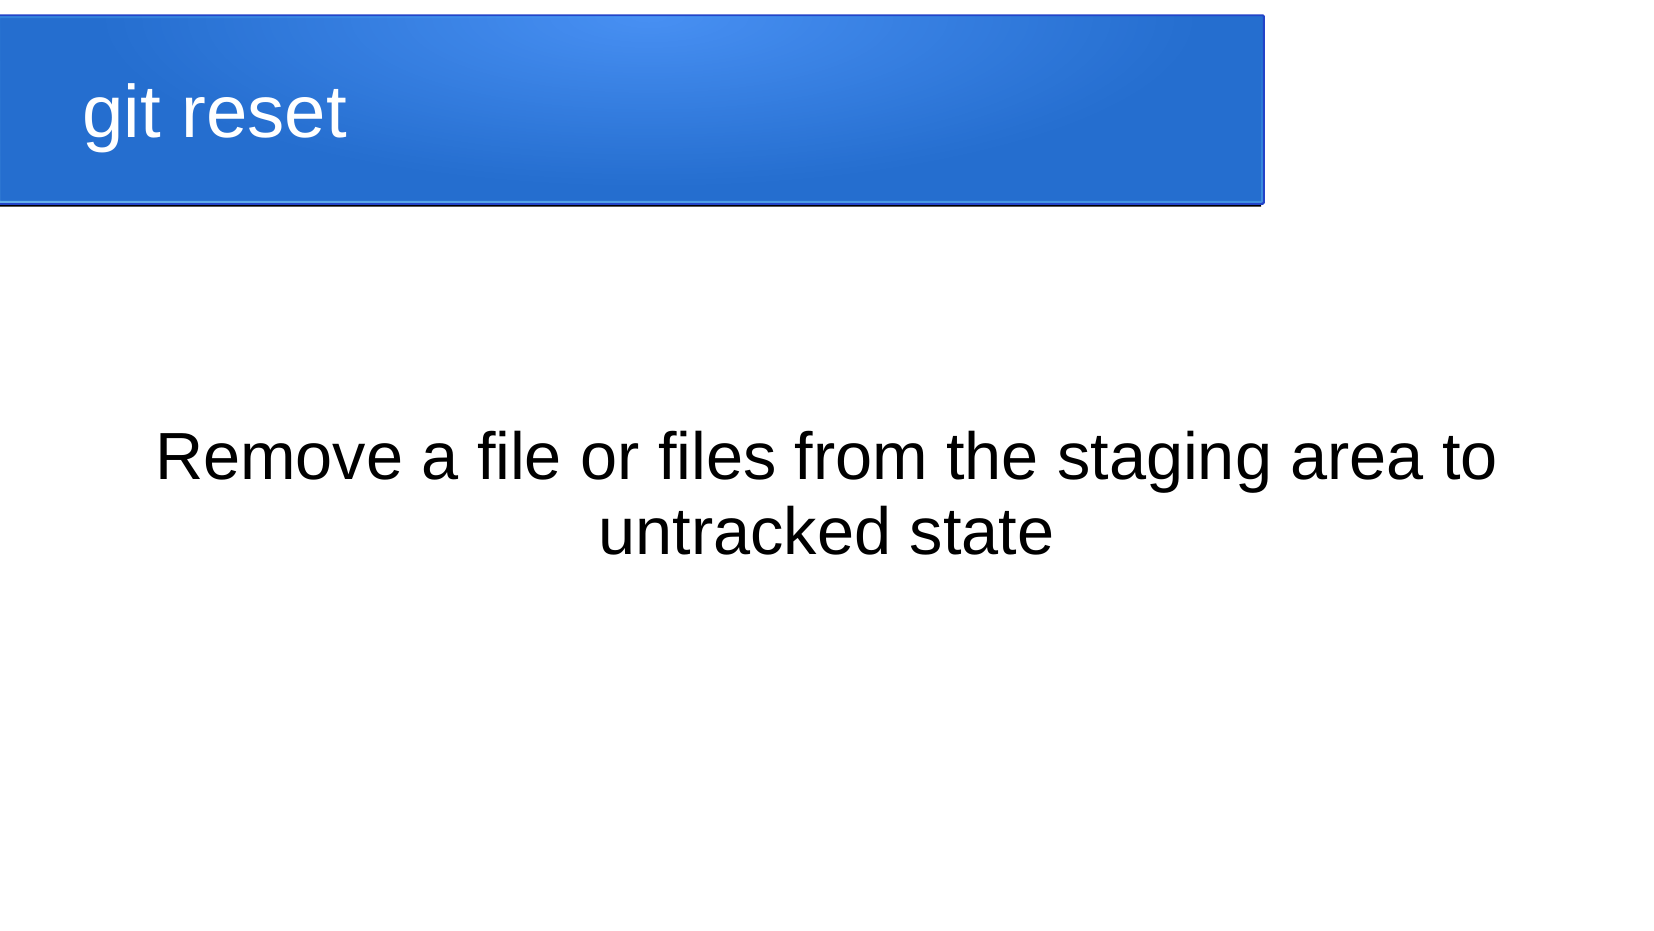

# git reset
Remove a file or files from the staging area to untracked state